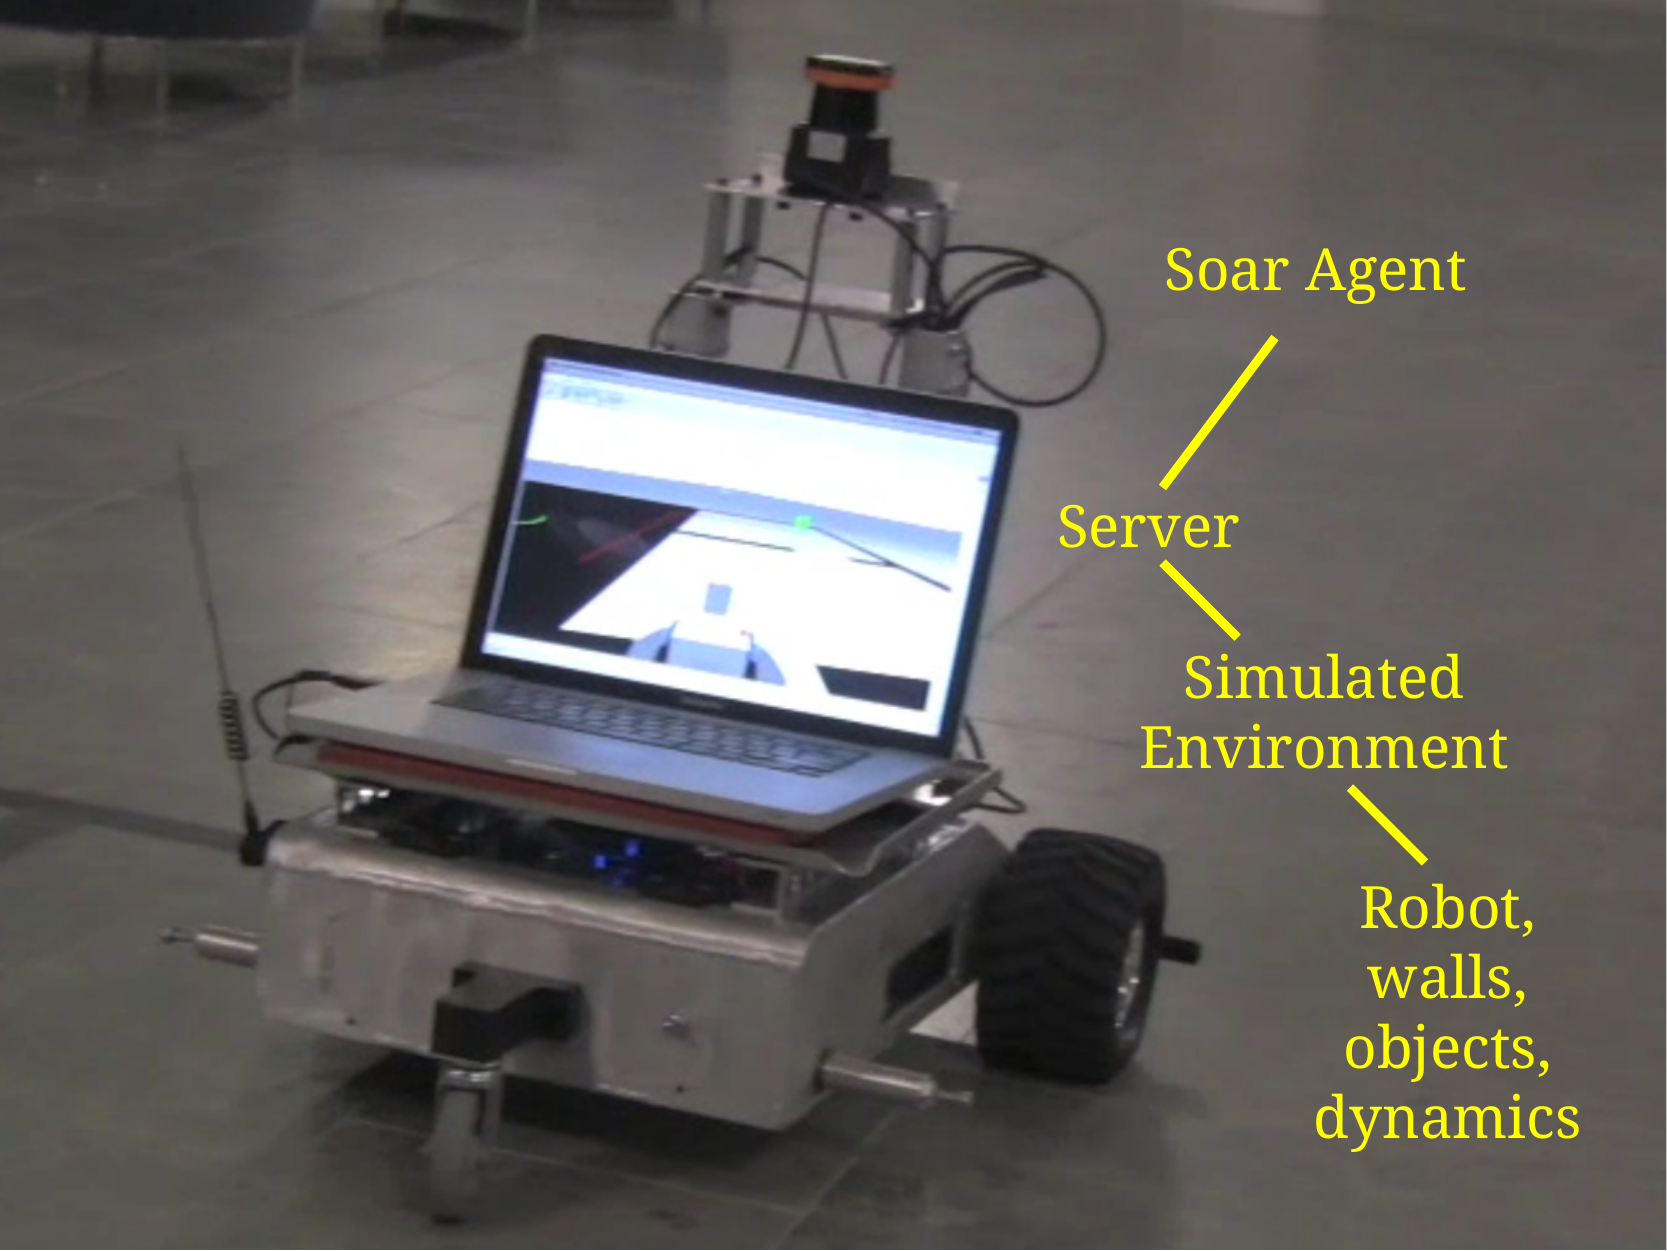

Soar Agent
Server
Simulated
Environment
Robot,
walls,
objects,
dynamics
6